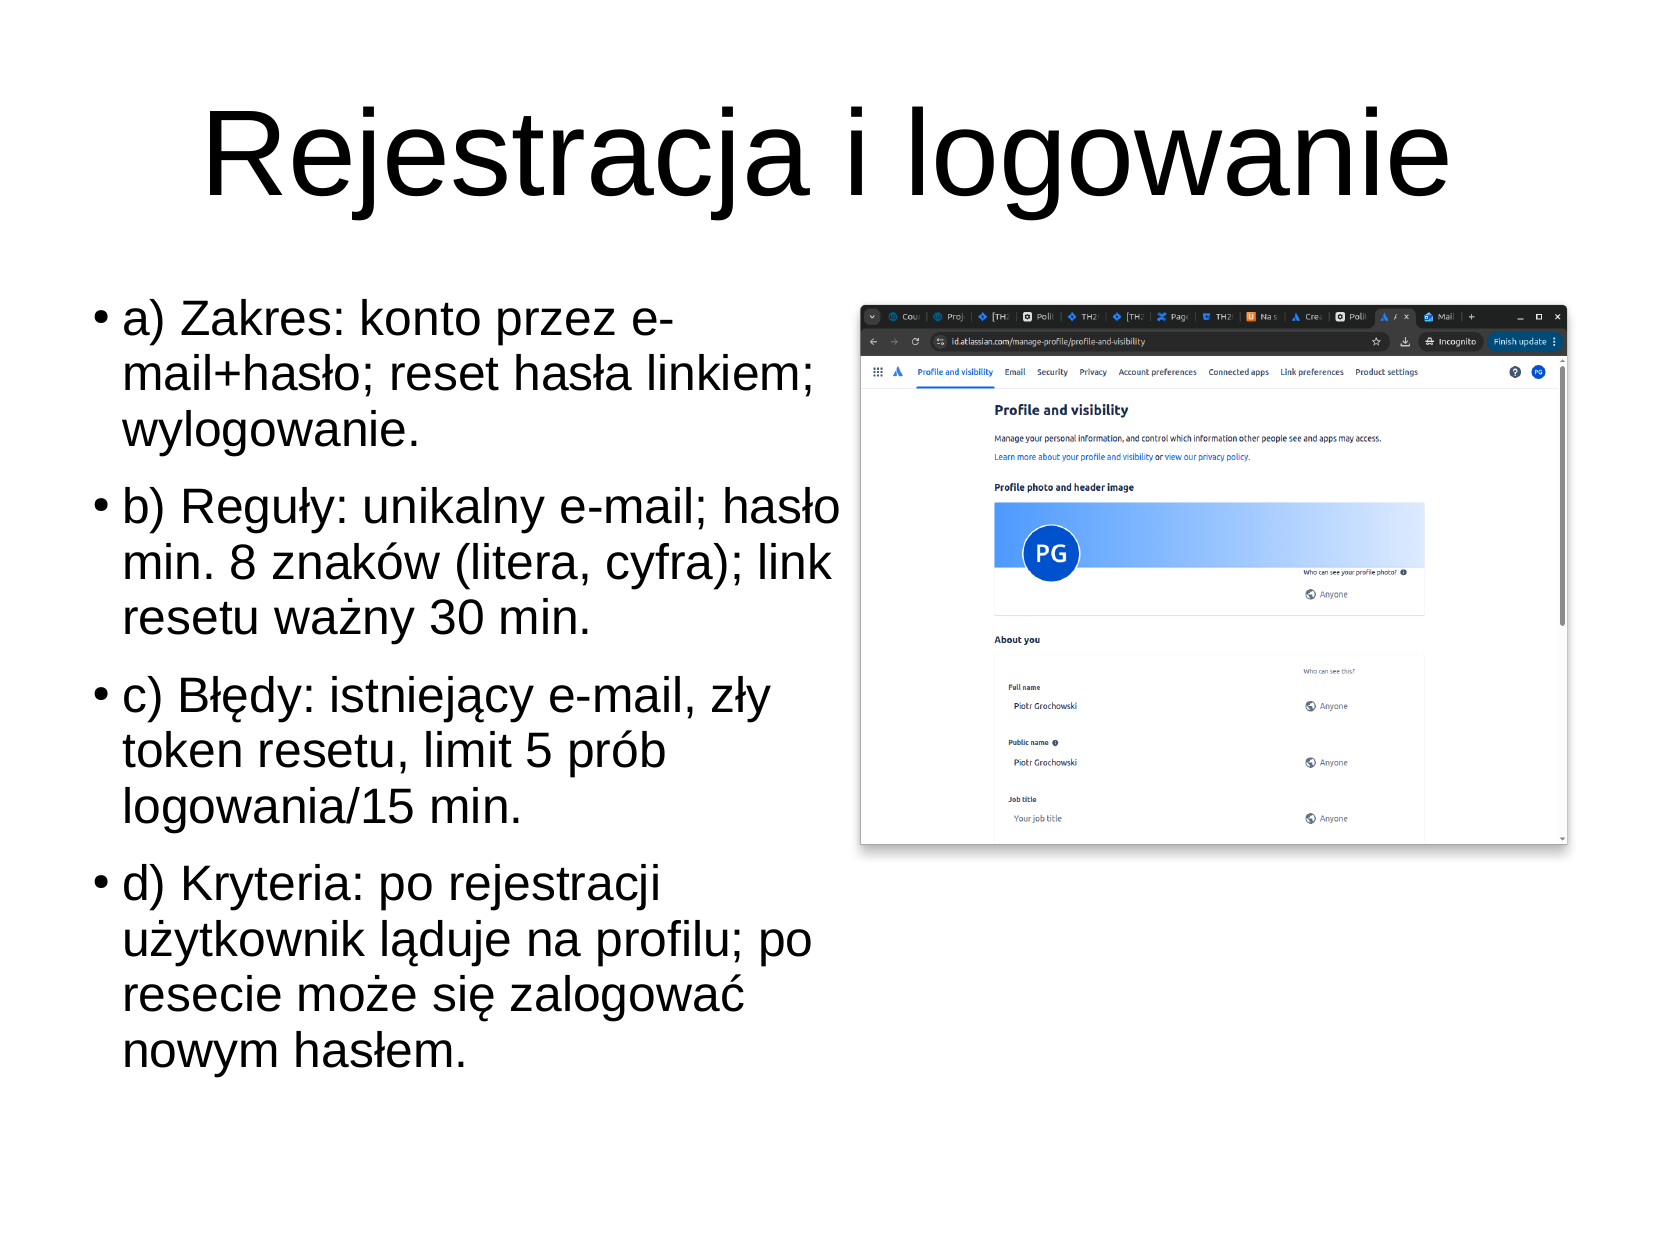

# Rejestracja i logowanie
a) Zakres: konto przez e-mail+hasło; reset hasła linkiem; wylogowanie.
b) Reguły: unikalny e-mail; hasło min. 8 znaków (litera, cyfra); link resetu ważny 30 min.
c) Błędy: istniejący e-mail, zły token resetu, limit 5 prób logowania/15 min.
d) Kryteria: po rejestracji użytkownik ląduje na profilu; po resecie może się zalogować nowym hasłem.